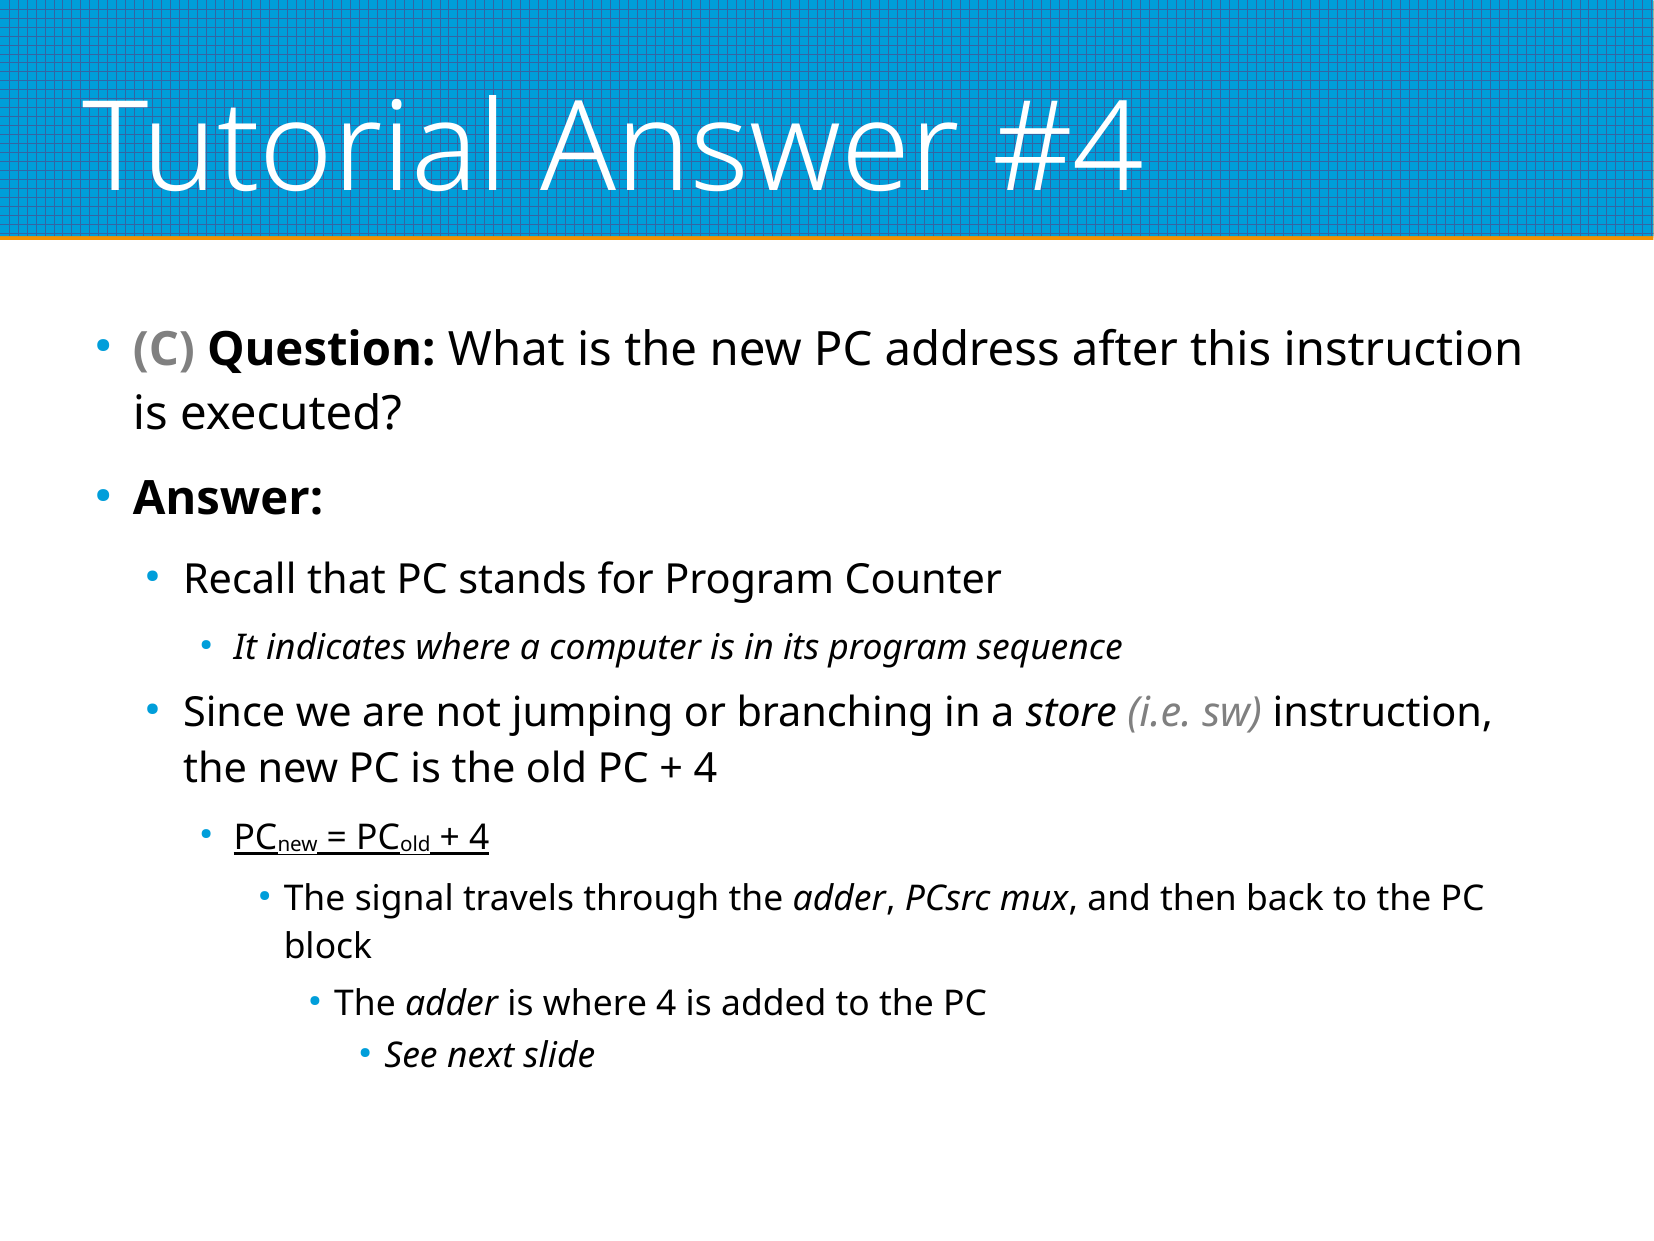

# Tutorial Answer #4
(C) Question: What is the new PC address after this instruction is executed?
Answer:
Recall that PC stands for Program Counter
It indicates where a computer is in its program sequence
Since we are not jumping or branching in a store (i.e. sw) instruction, the new PC is the old PC + 4
PCnew = PCold + 4
The signal travels through the adder, PCsrc mux, and then back to the PC block
The adder is where 4 is added to the PC
See next slide